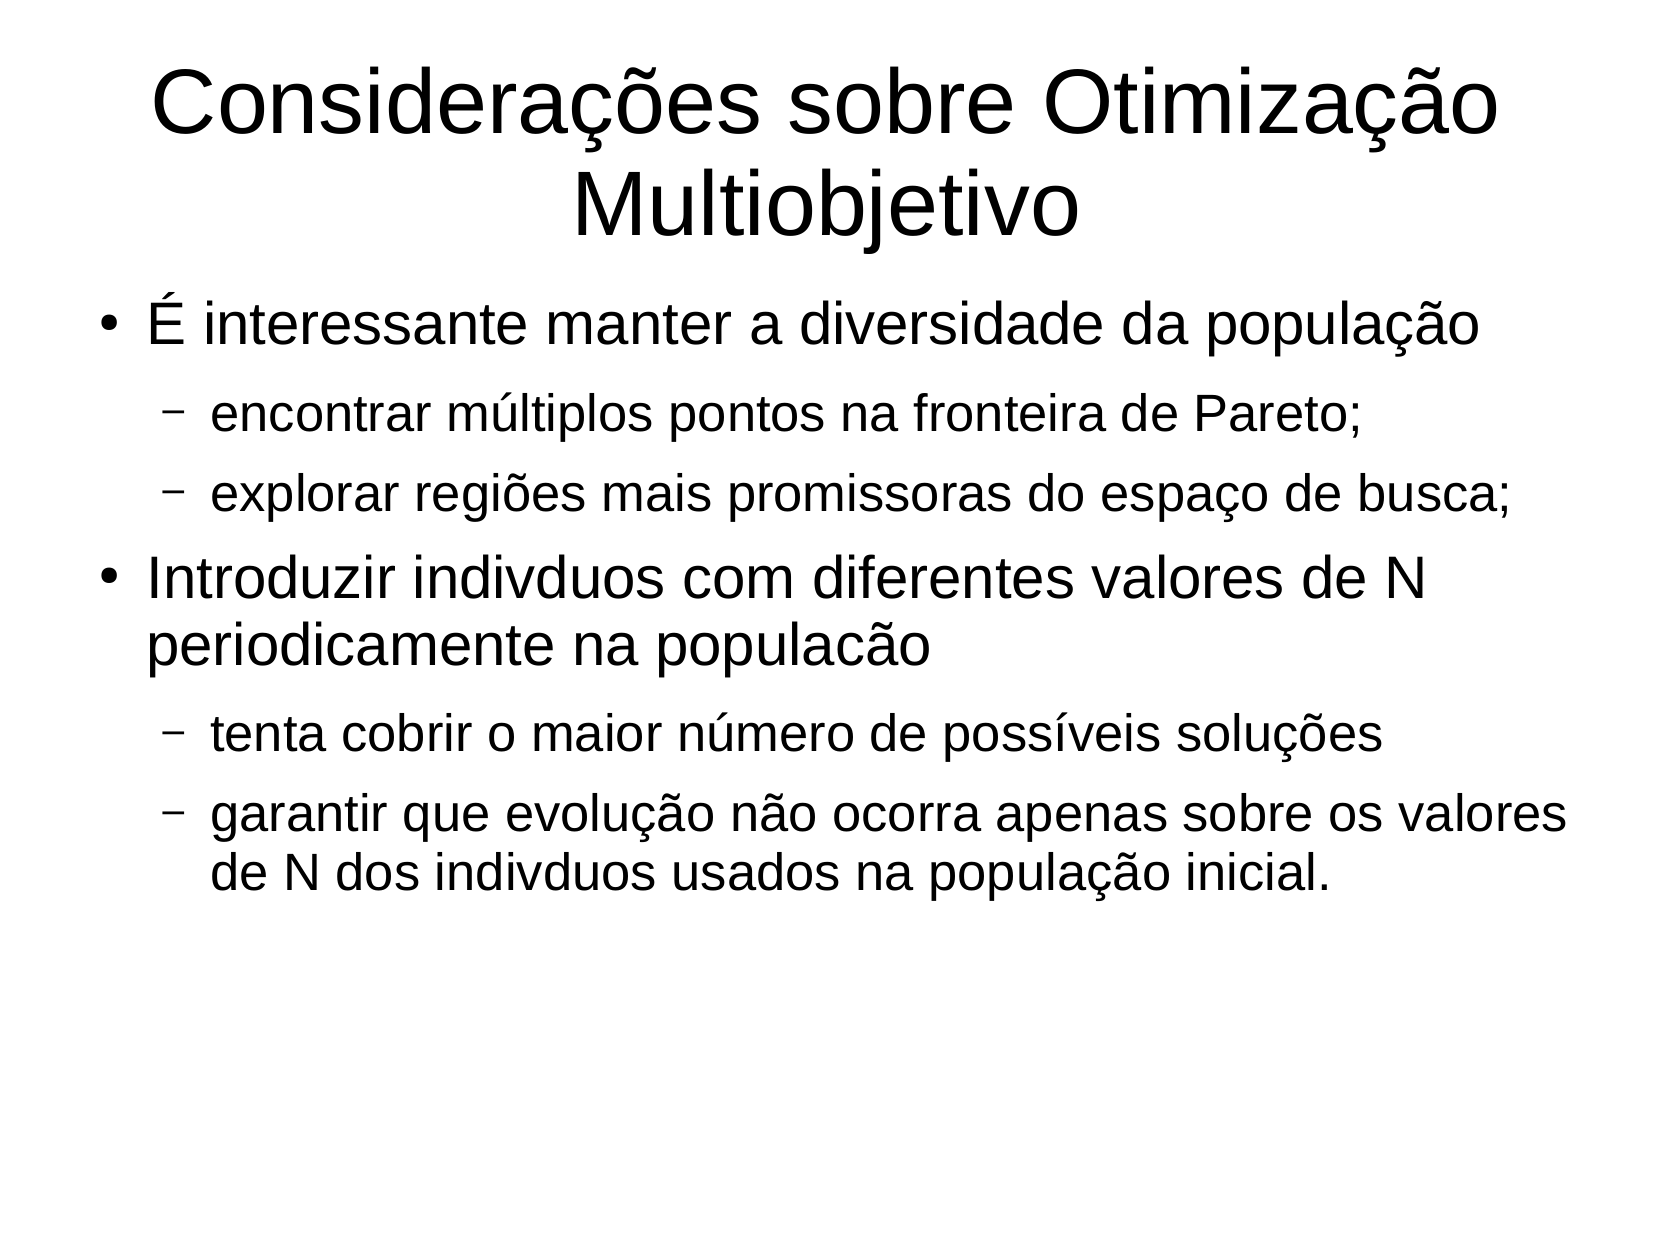

# Considerações sobre Otimização Multiobjetivo
É interessante manter a diversidade da população
encontrar múltiplos pontos na fronteira de Pareto;
explorar regiões mais promissoras do espaço de busca;
Introduzir indivduos com diferentes valores de N periodicamente na populacão
tenta cobrir o maior número de possíveis soluções
garantir que evolução não ocorra apenas sobre os valores de N dos indivduos usados na população inicial.